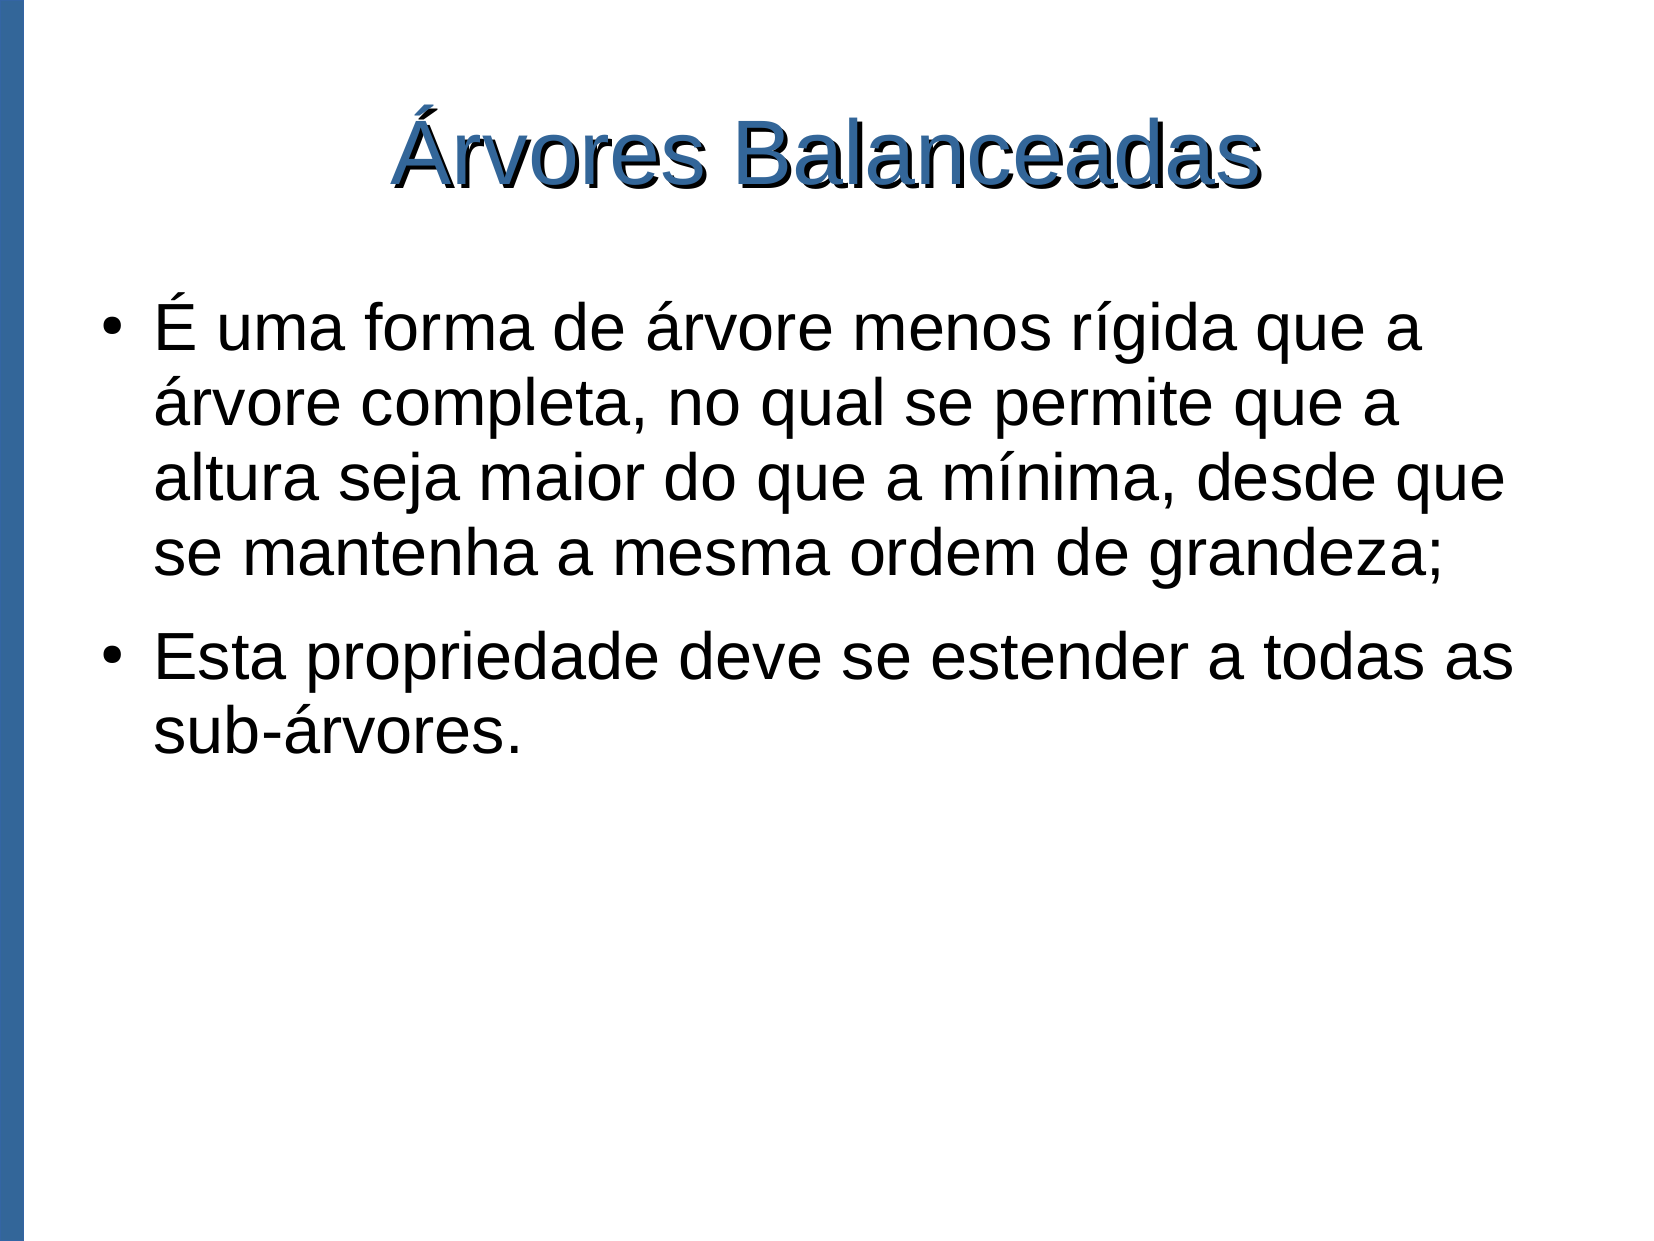

# Árvores Balanceadas
É uma forma de árvore menos rígida que a árvore completa, no qual se permite que a altura seja maior do que a mínima, desde que se mantenha a mesma ordem de grandeza;
Esta propriedade deve se estender a todas as sub-árvores.